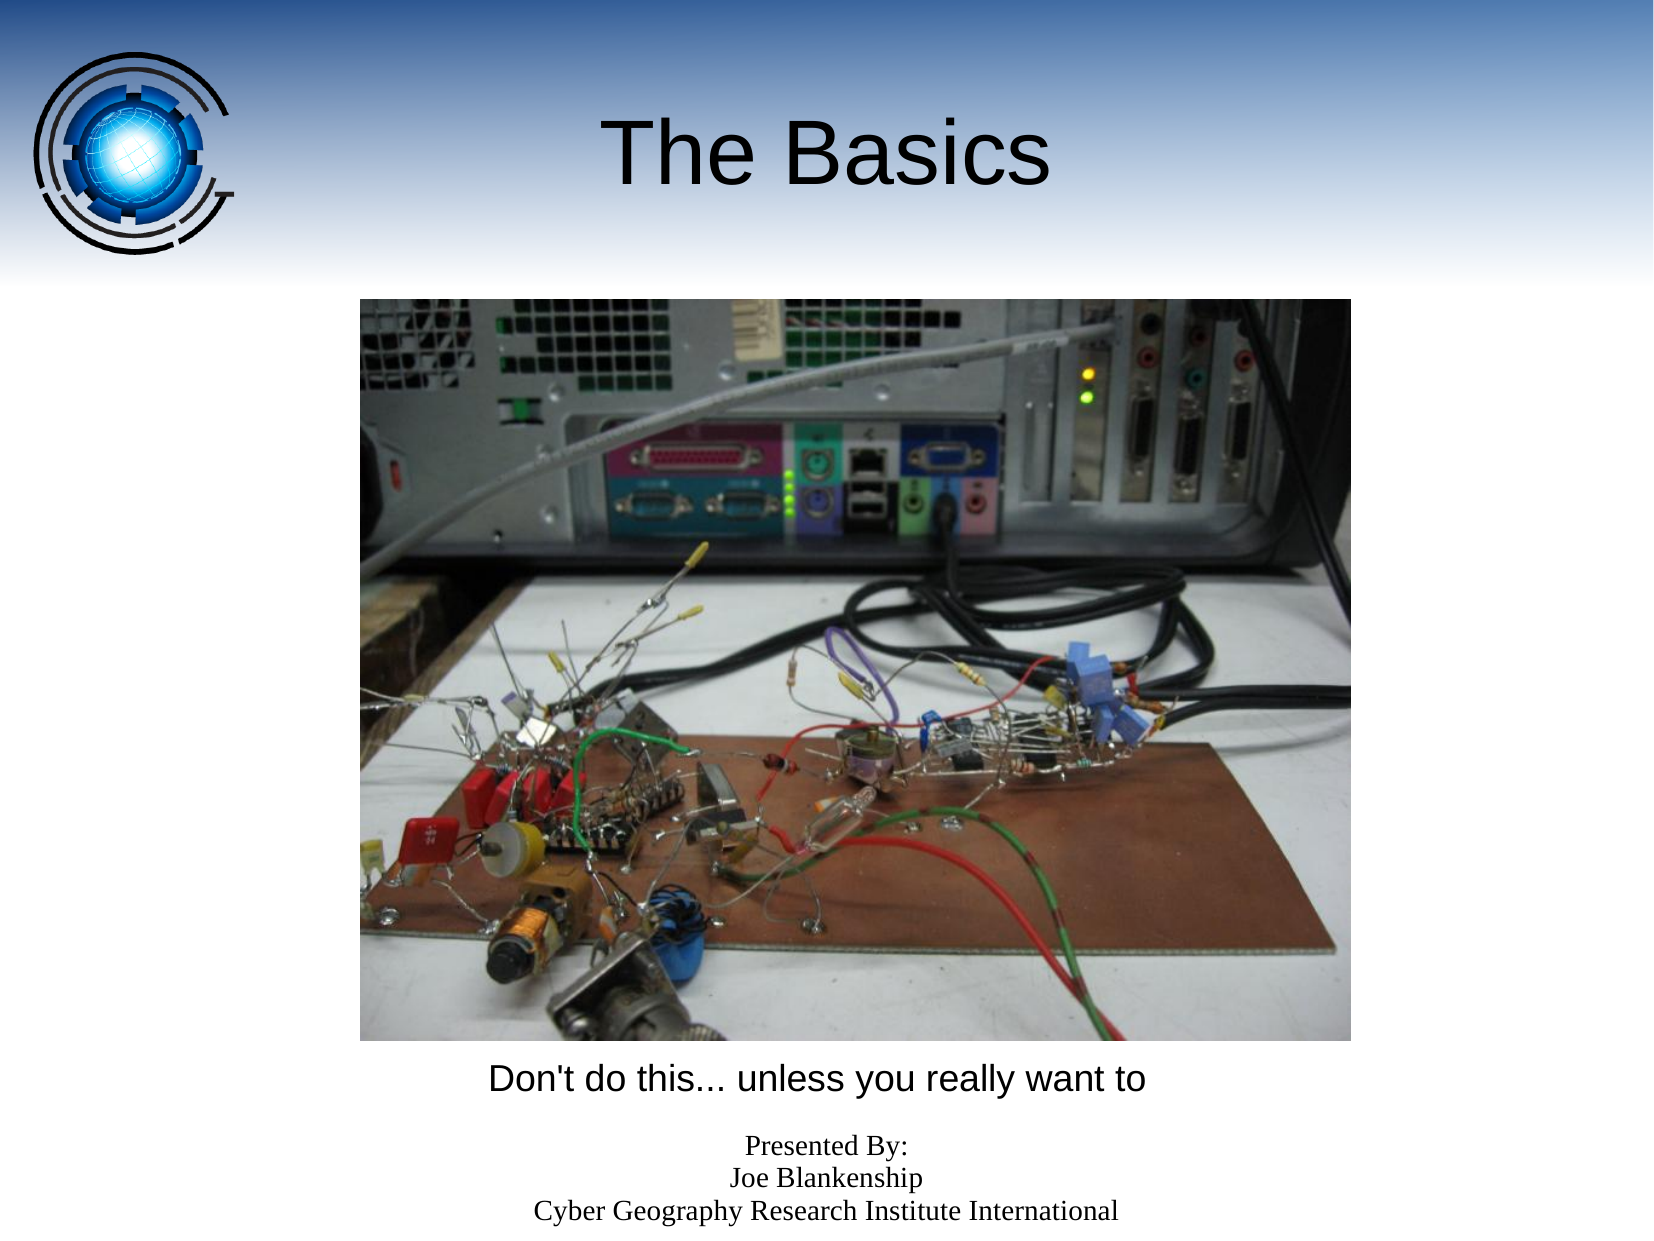

# The Basics
Don't do this... unless you really want to